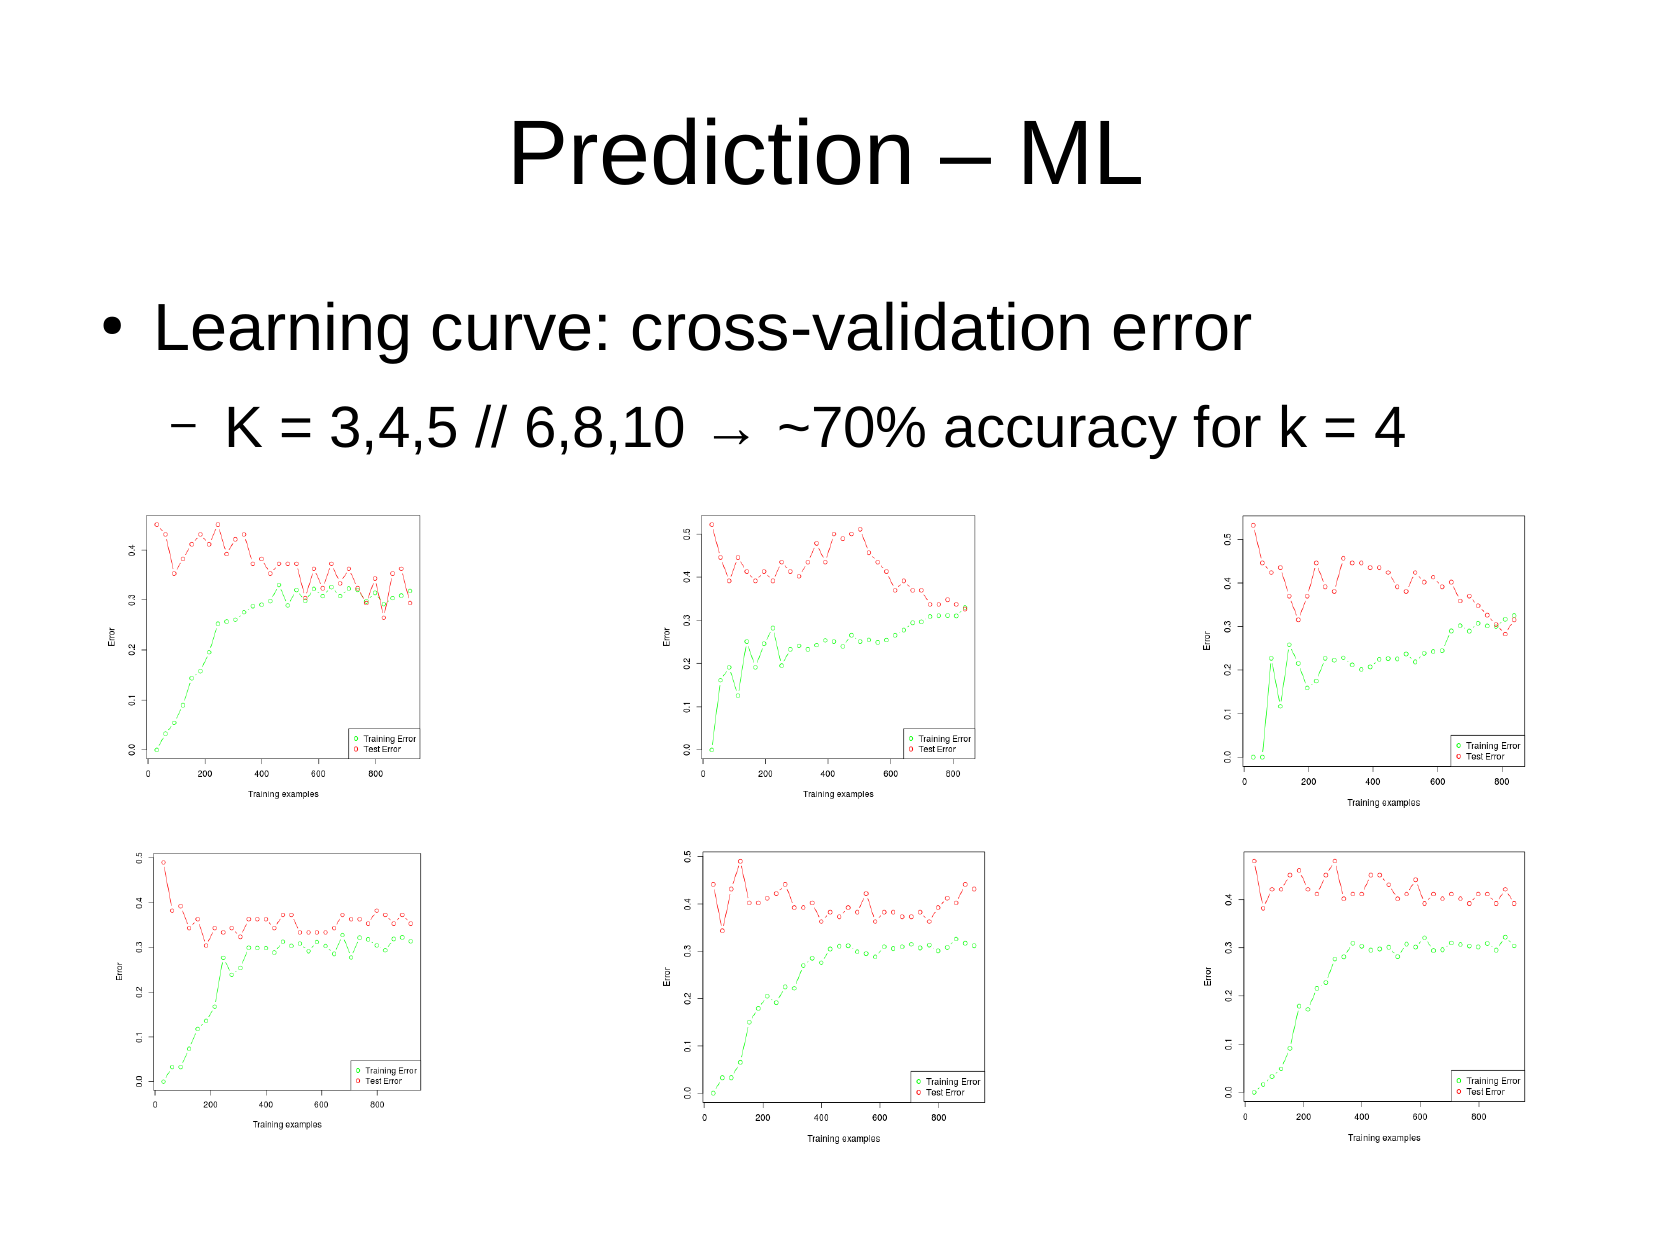

# Prediction – ML
Learning curve: cross-validation error
K = 3,4,5 // 6,8,10 → ~70% accuracy for k = 4